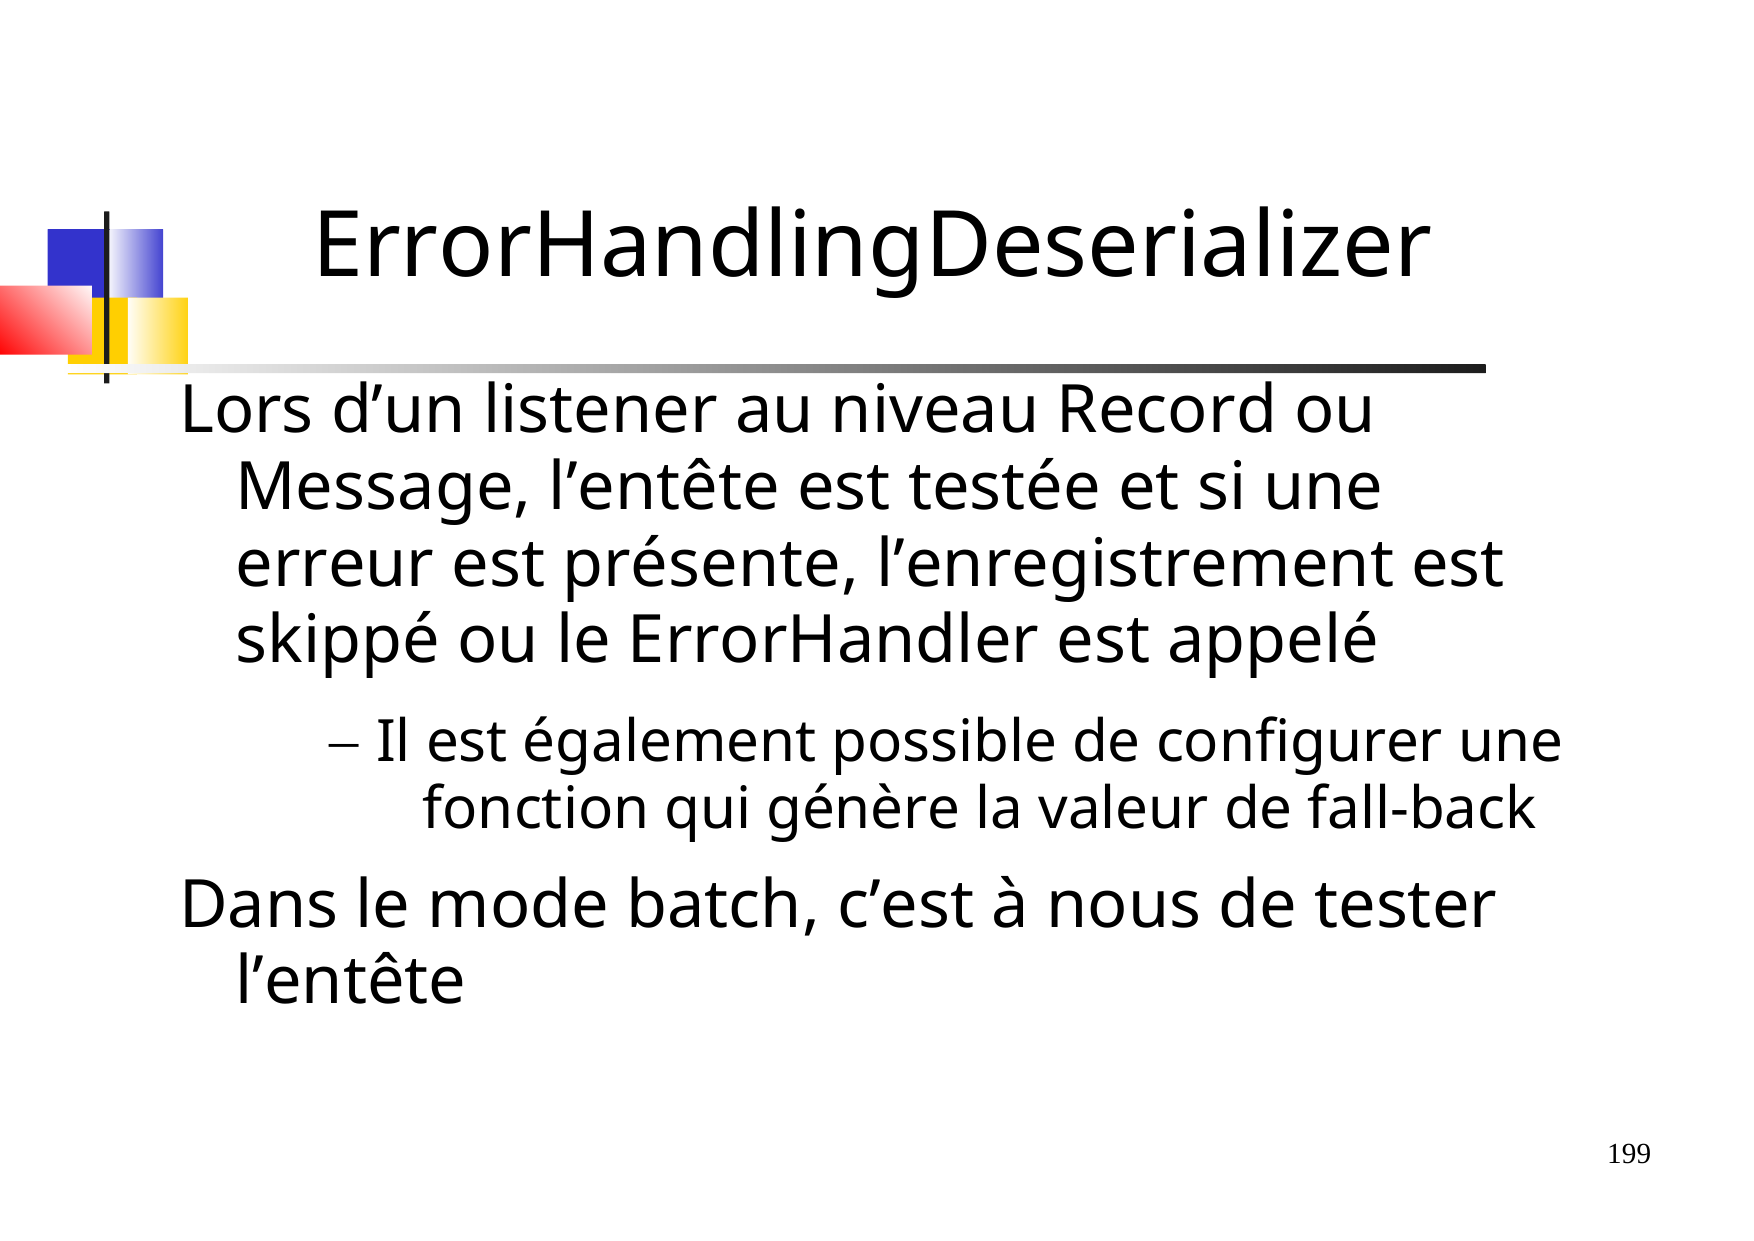

# ErrorHandlingDeserializer
Lors d’un listener au niveau Record ou Message, l’entête est testée et si une erreur est présente, l’enregistrement est skippé ou le ErrorHandler est appelé
Il est également possible de configurer une fonction qui génère la valeur de fall-back
Dans le mode batch, c’est à nous de tester l’entête